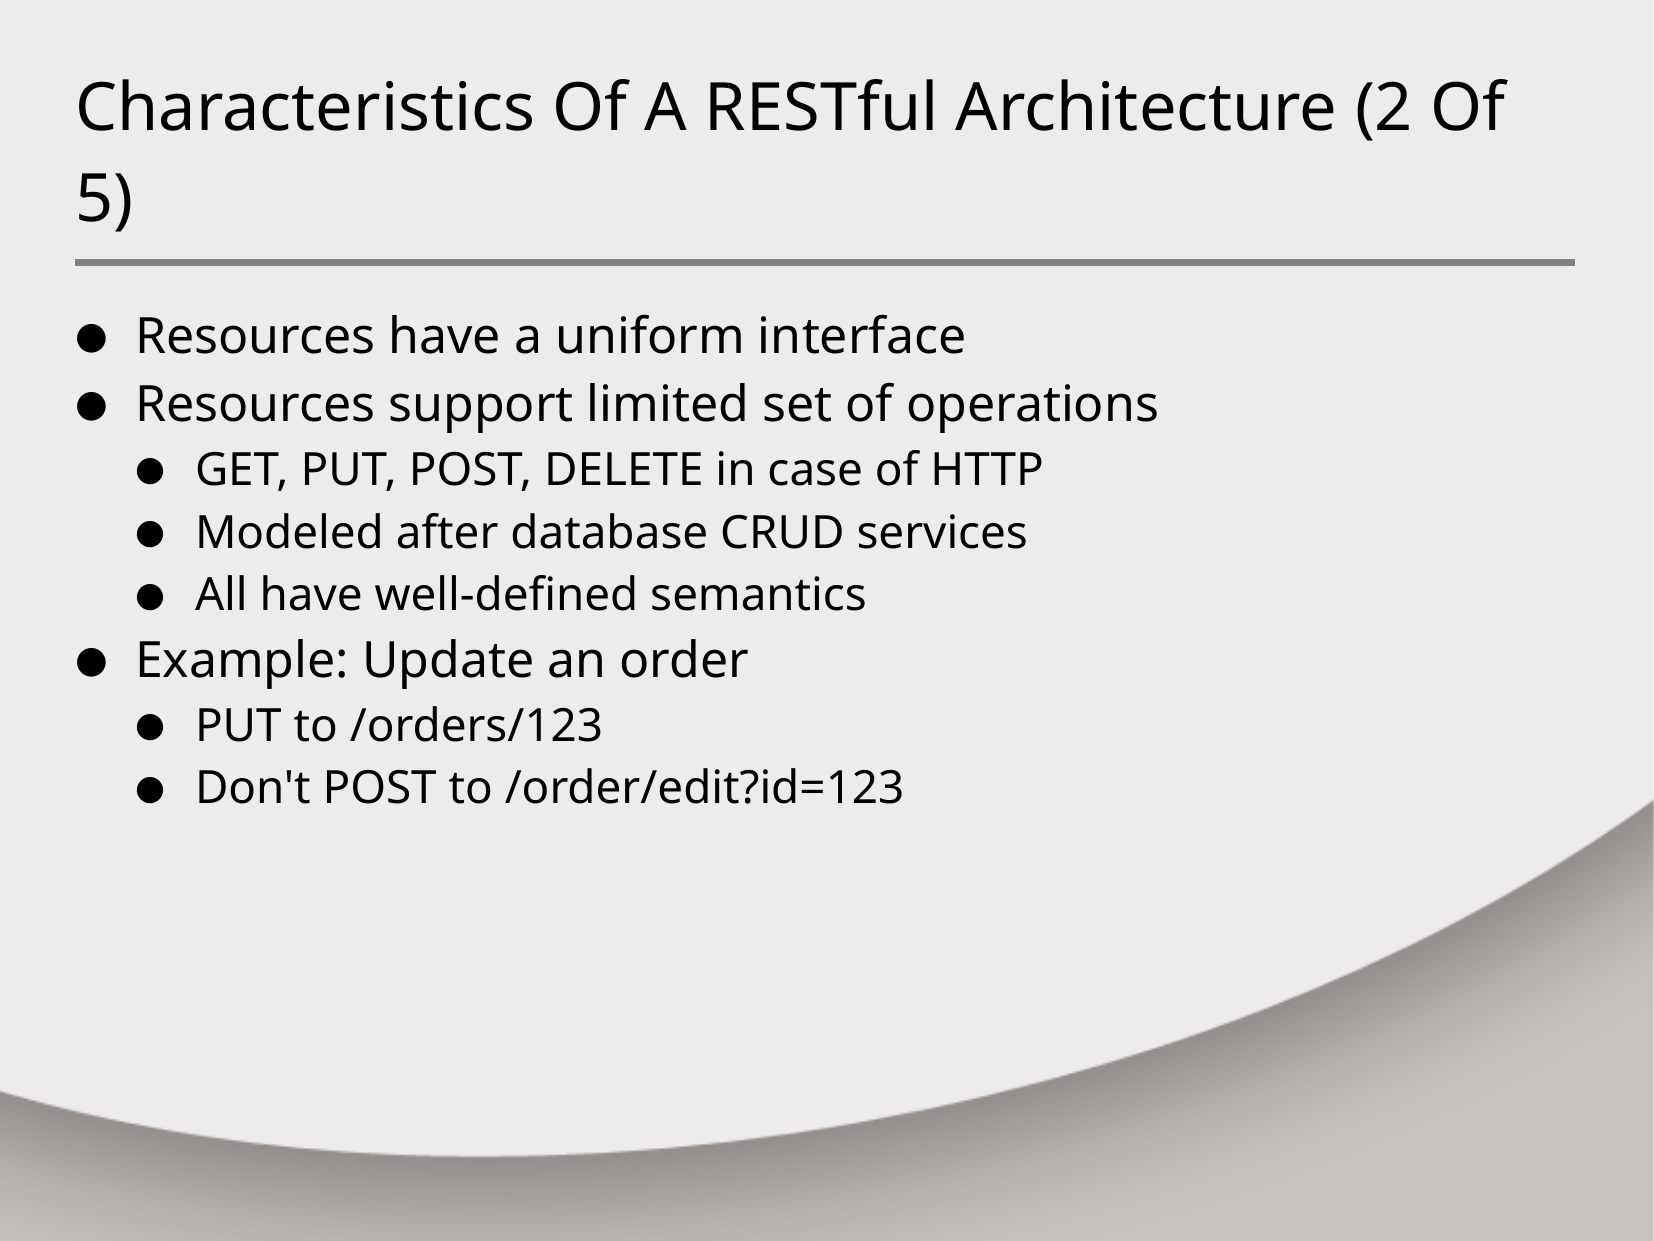

# Characteristics Of A RESTful Architecture (2 Of 5)
Resources have a uniform interface
Resources support limited set of operations
GET, PUT, POST, DELETE in case of HTTP
Modeled after database CRUD services
All have well-defined semantics
Example: Update an order
PUT to /orders/123
Don't POST to /order/edit?id=123